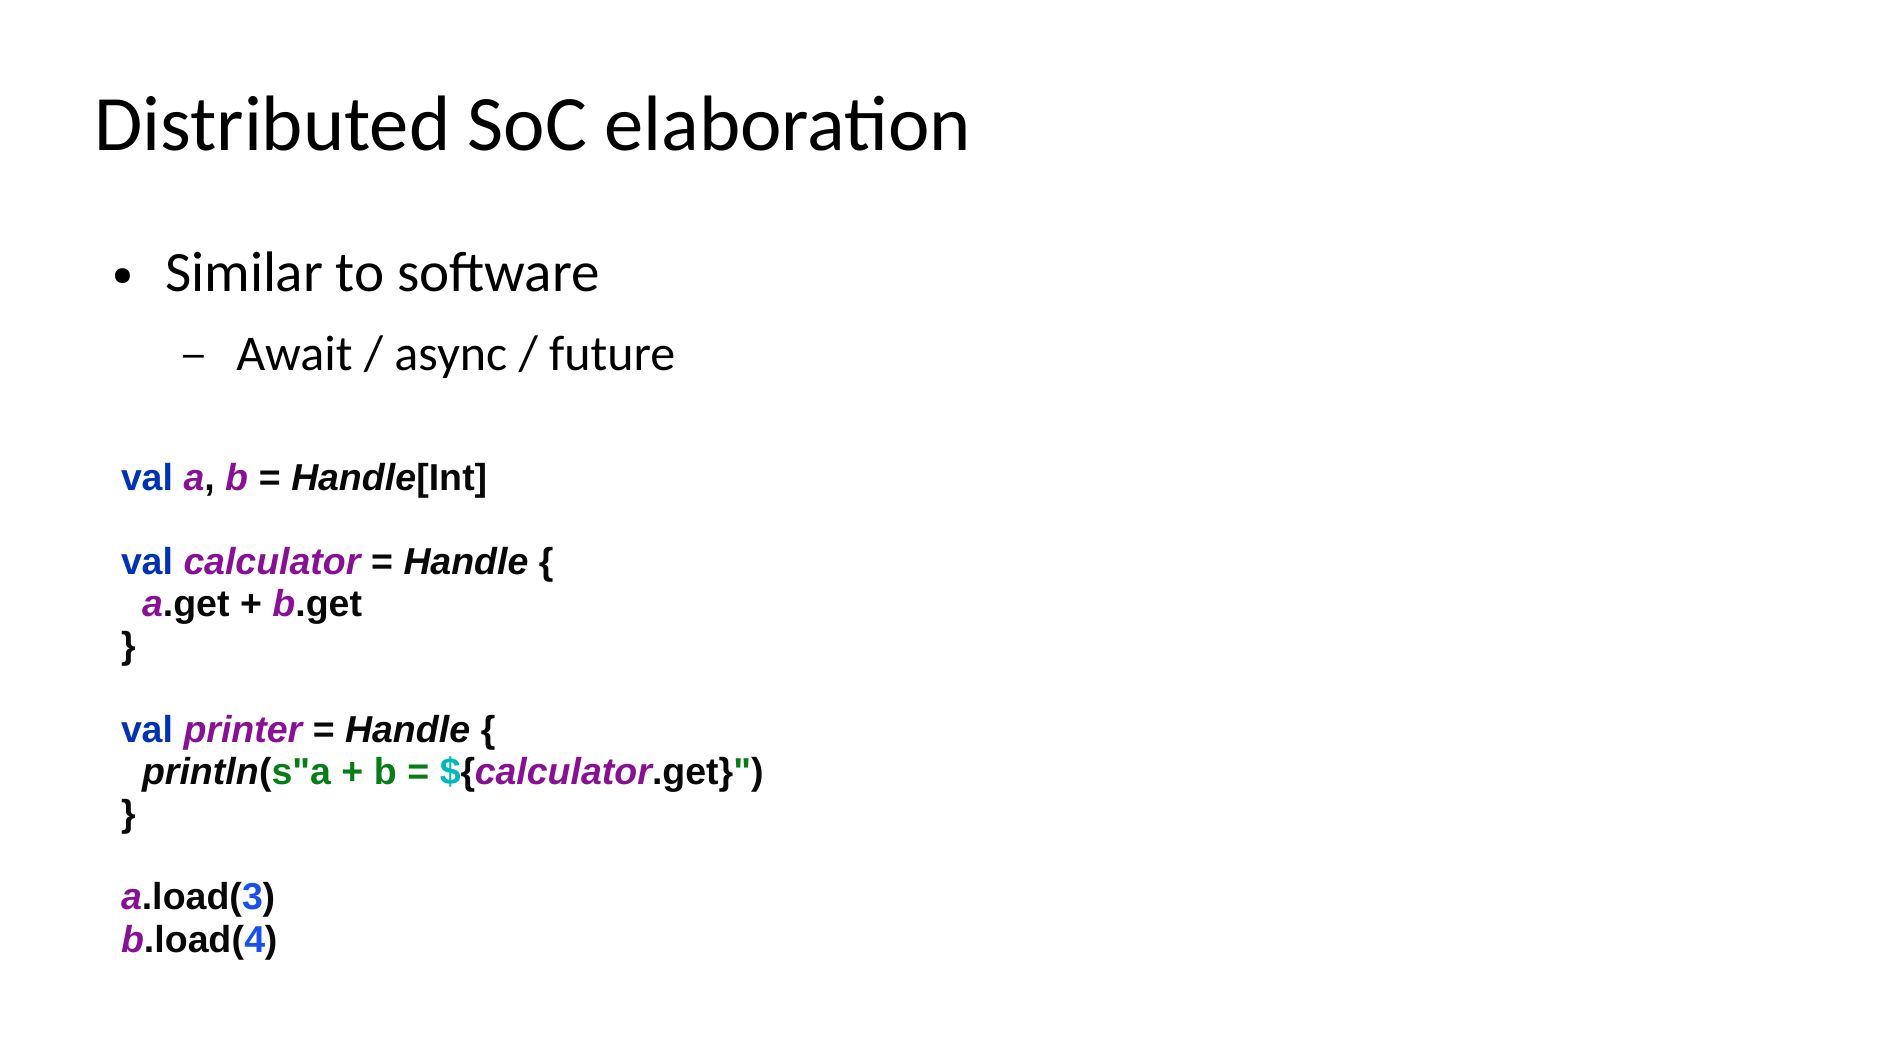

# Distributed SoC elaboration
Similar to software
Await / async / future
val a, b = Handle[Int]
val calculator = Handle {
 a.get + b.get
}
val printer = Handle {
 println(s"a + b = ${calculator.get}")
}
a.load(3)
b.load(4)